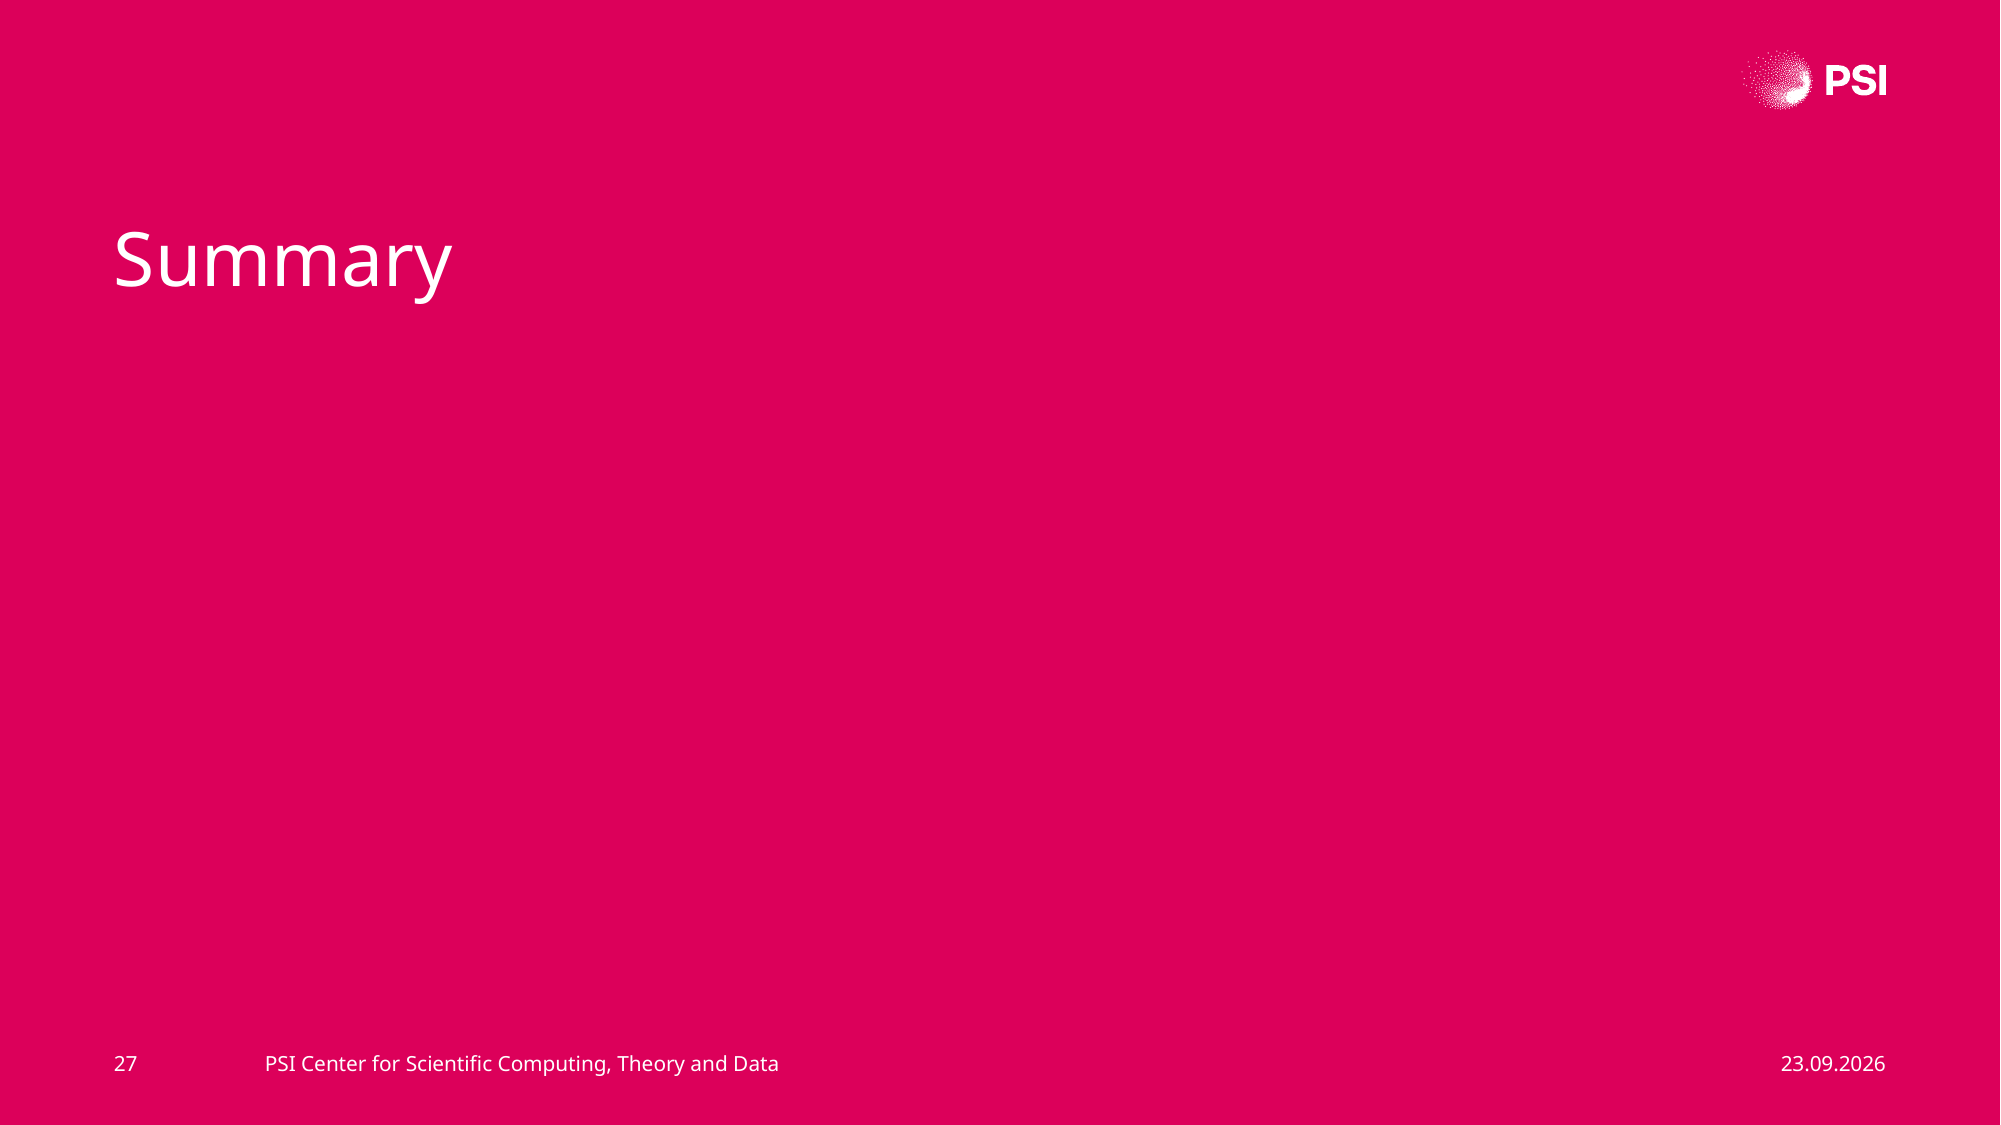

# Summary
27
PSI Center for Scientific Computing, Theory and Data